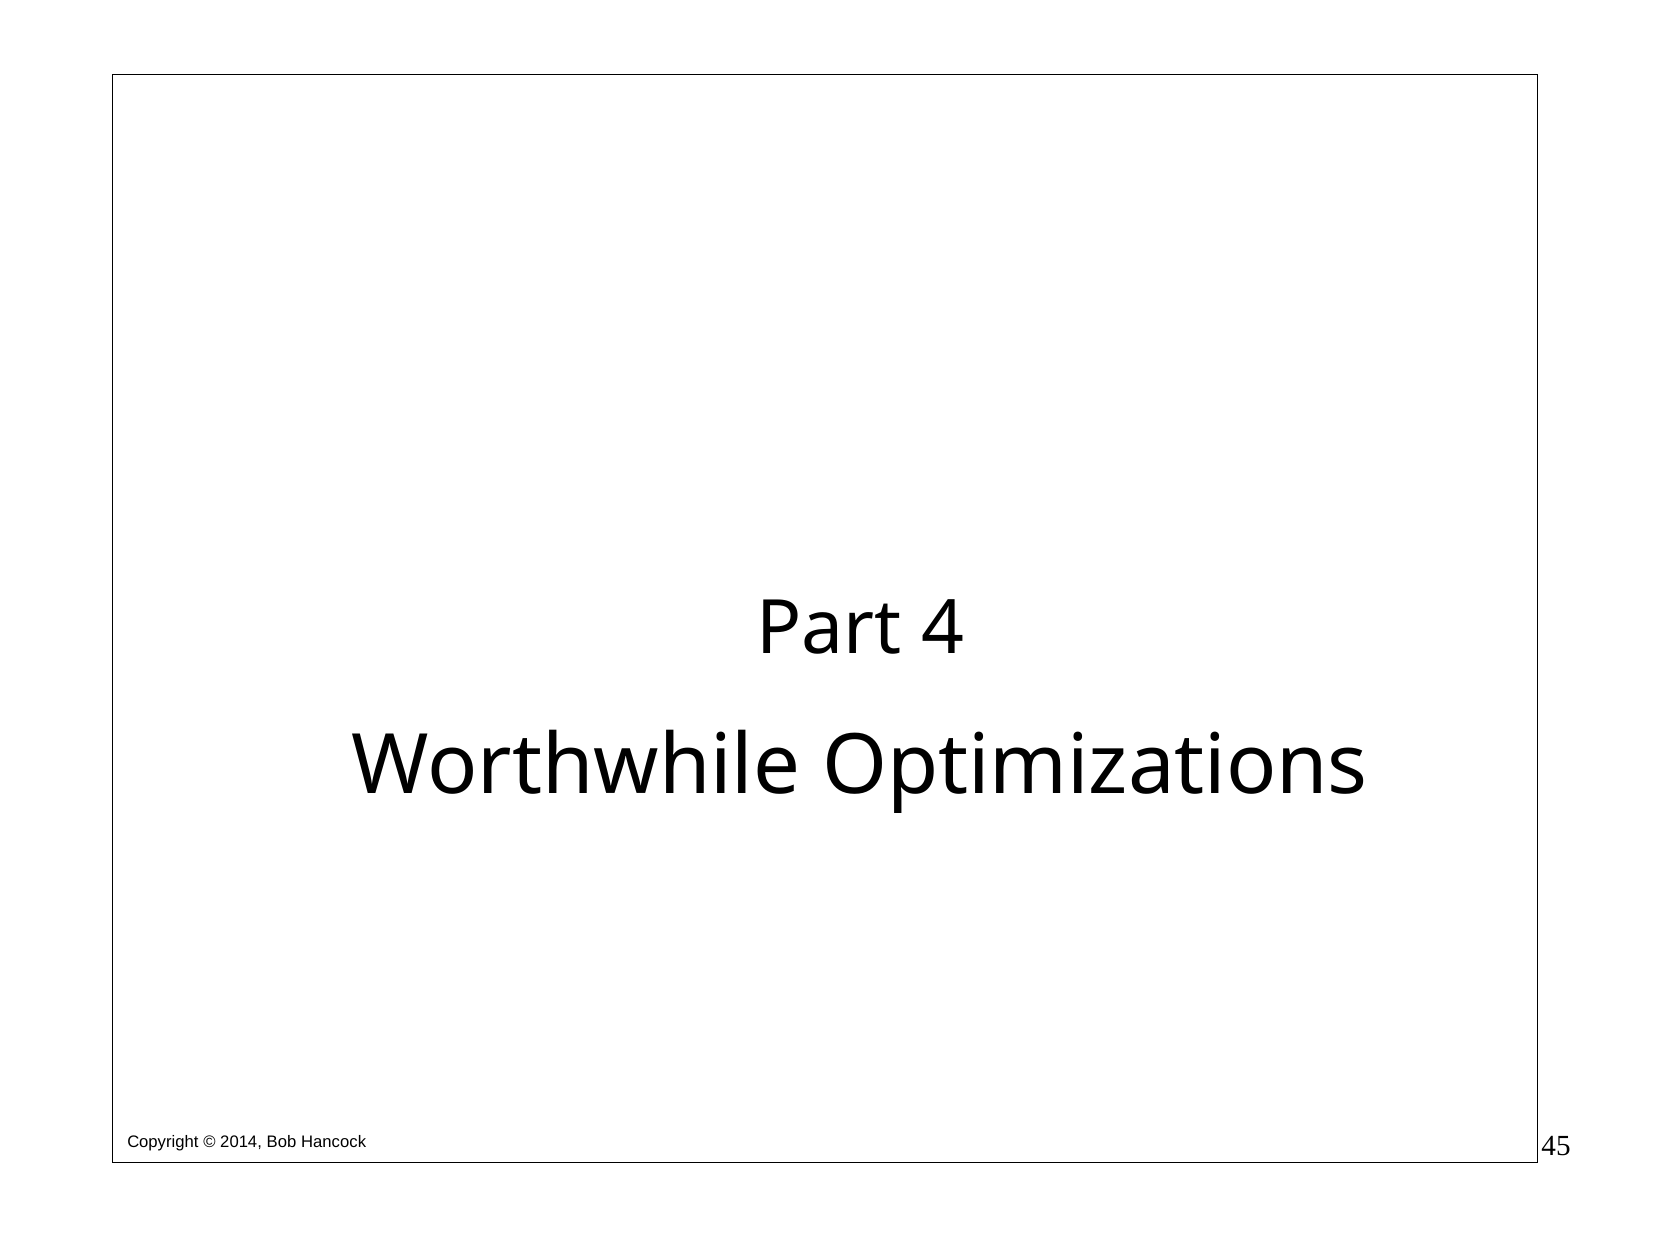

#
Part 4
Worthwhile Optimizations
Copyright © 2014, Bob Hancock
45